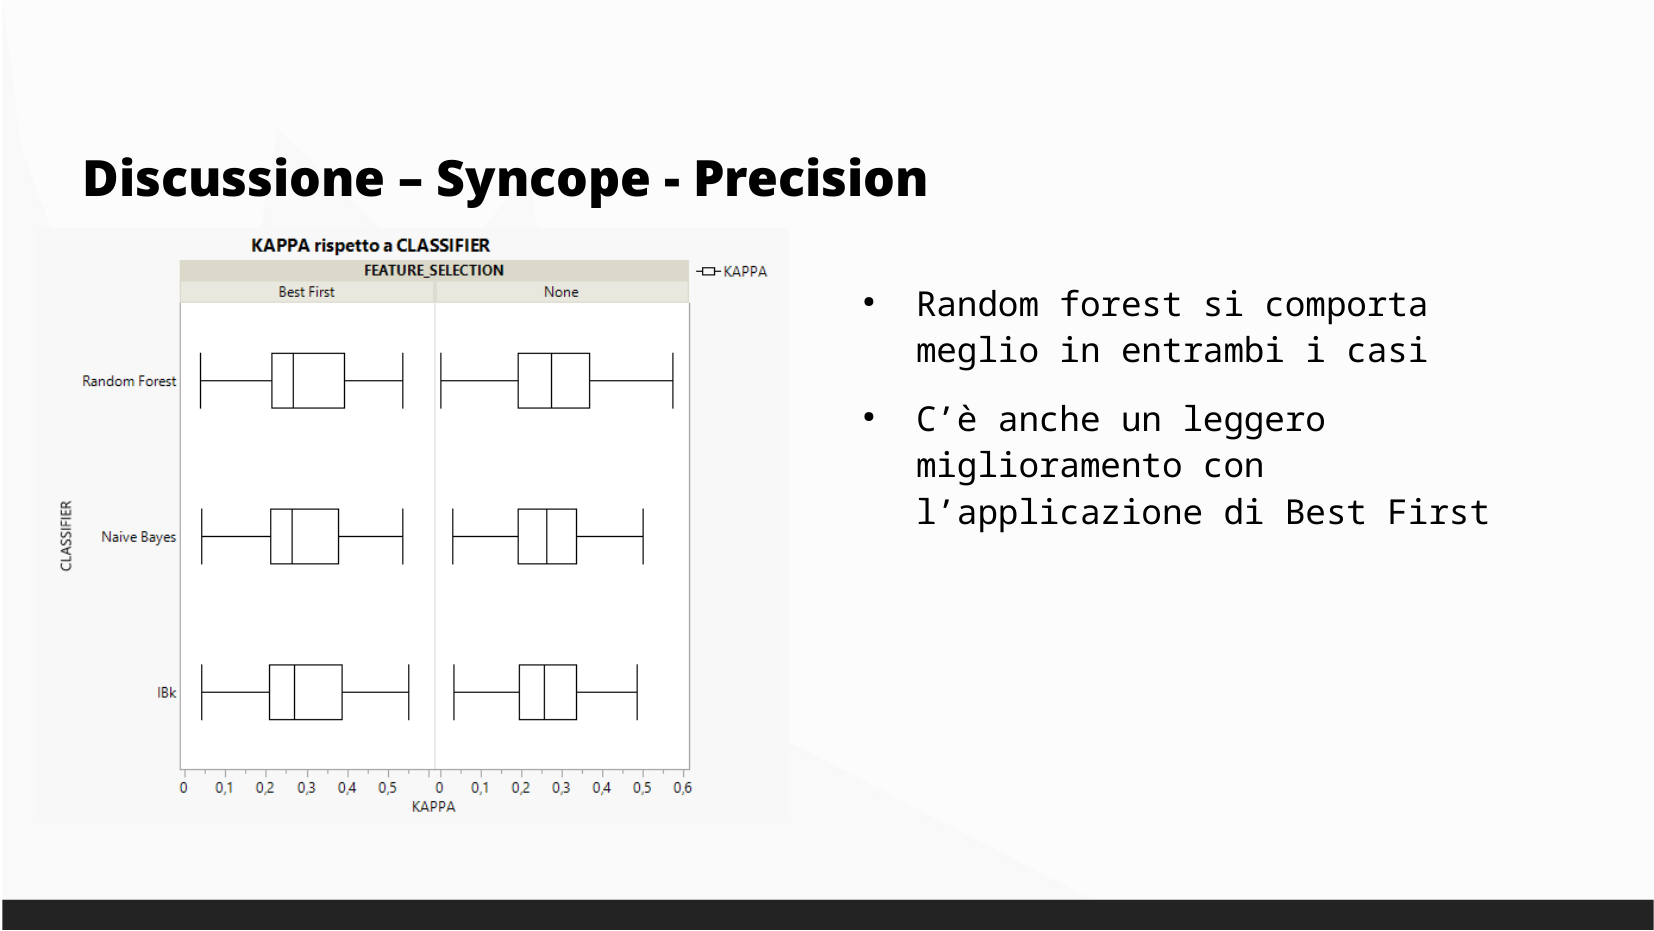

# Discussione – Syncope - Precision
Random forest si comporta meglio in entrambi i casi
C’è anche un leggero miglioramento con l’applicazione di Best First